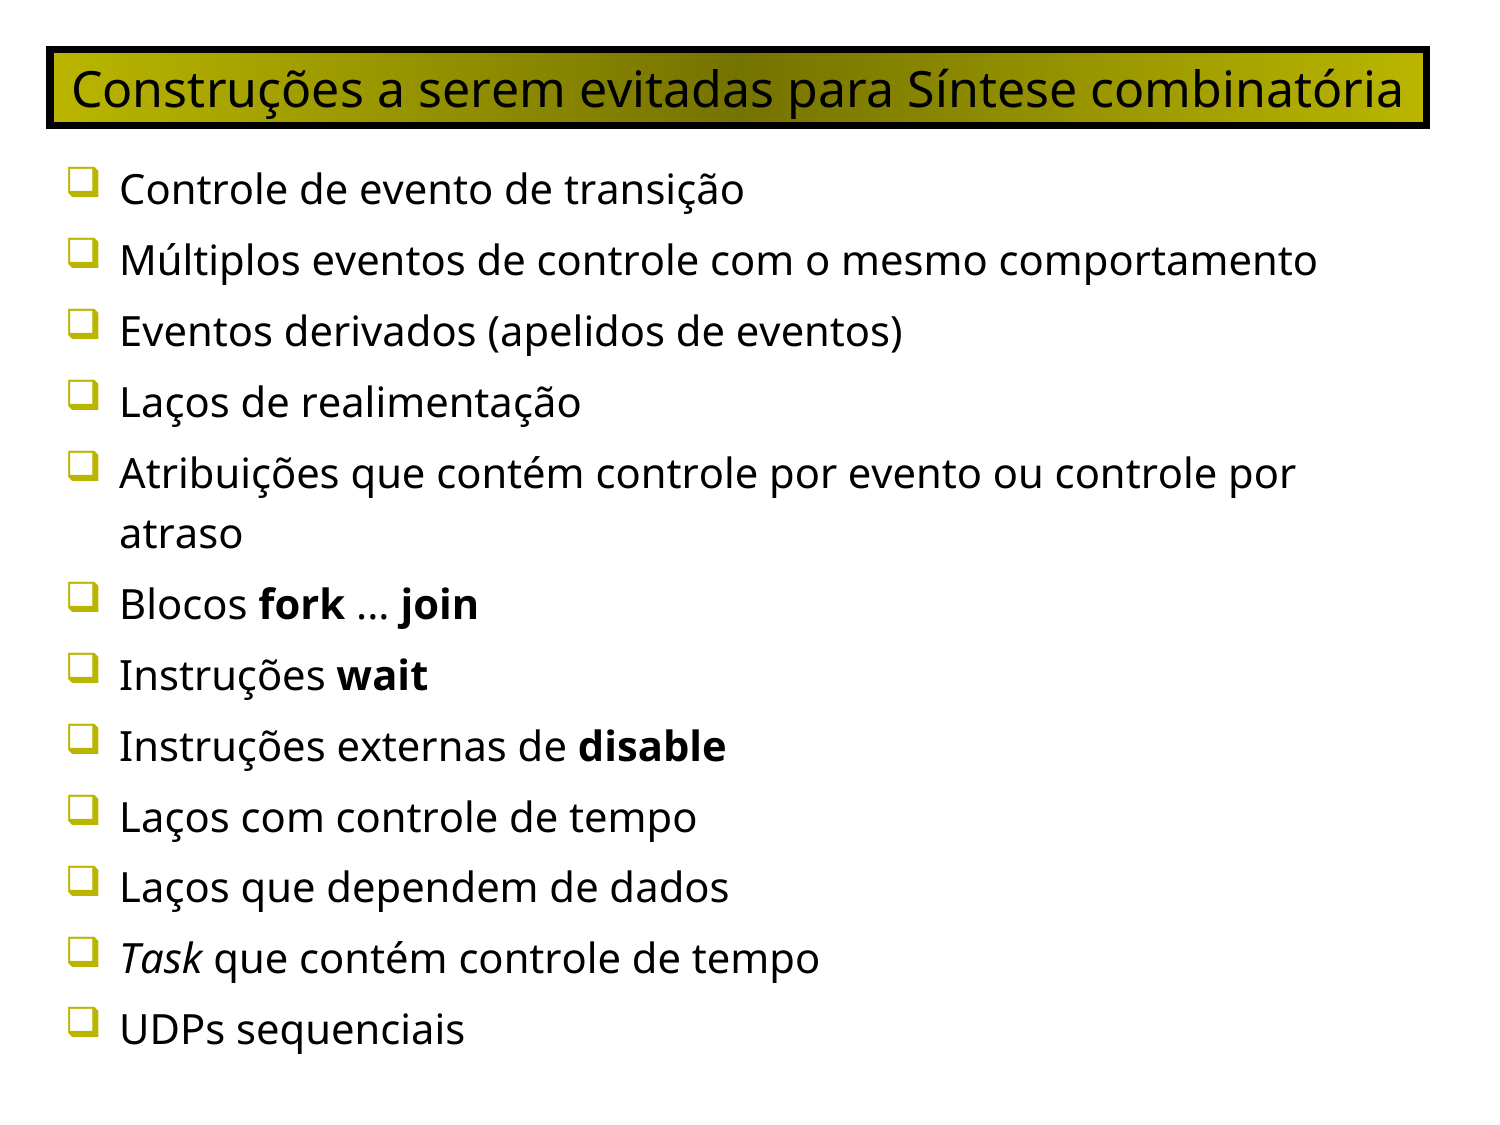

# Construções a serem evitadas para Síntese combinatória
Controle de evento de transição
Múltiplos eventos de controle com o mesmo comportamento
Eventos derivados (apelidos de eventos)‏
Laços de realimentação
Atribuições que contém controle por evento ou controle por atraso
Blocos fork ... join
Instruções wait
Instruções externas de disable
Laços com controle de tempo
Laços que dependem de dados
Task que contém controle de tempo
UDPs sequenciais